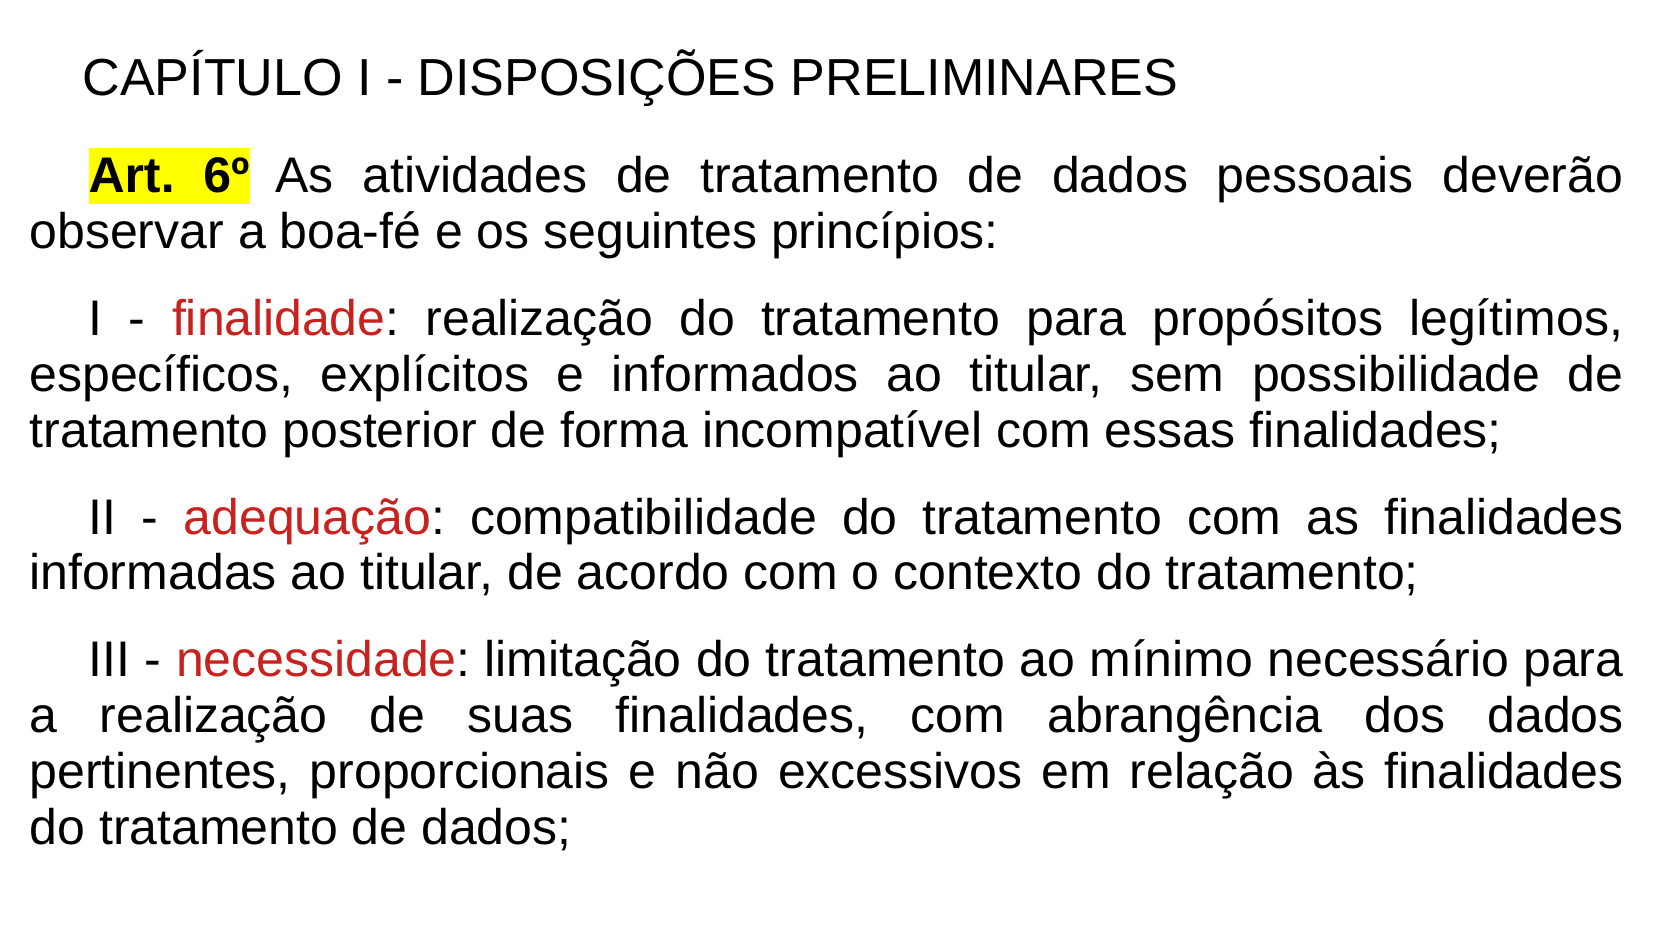

# CAPÍTULO I - DISPOSIÇÕES PRELIMINARES
Art. 6º As atividades de tratamento de dados pessoais deverão observar a boa-fé e os seguintes princípios:
I - finalidade: realização do tratamento para propósitos legítimos, específicos, explícitos e informados ao titular, sem possibilidade de tratamento posterior de forma incompatível com essas finalidades;
II - adequação: compatibilidade do tratamento com as finalidades informadas ao titular, de acordo com o contexto do tratamento;
III - necessidade: limitação do tratamento ao mínimo necessário para a realização de suas finalidades, com abrangência dos dados pertinentes, proporcionais e não excessivos em relação às finalidades do tratamento de dados;